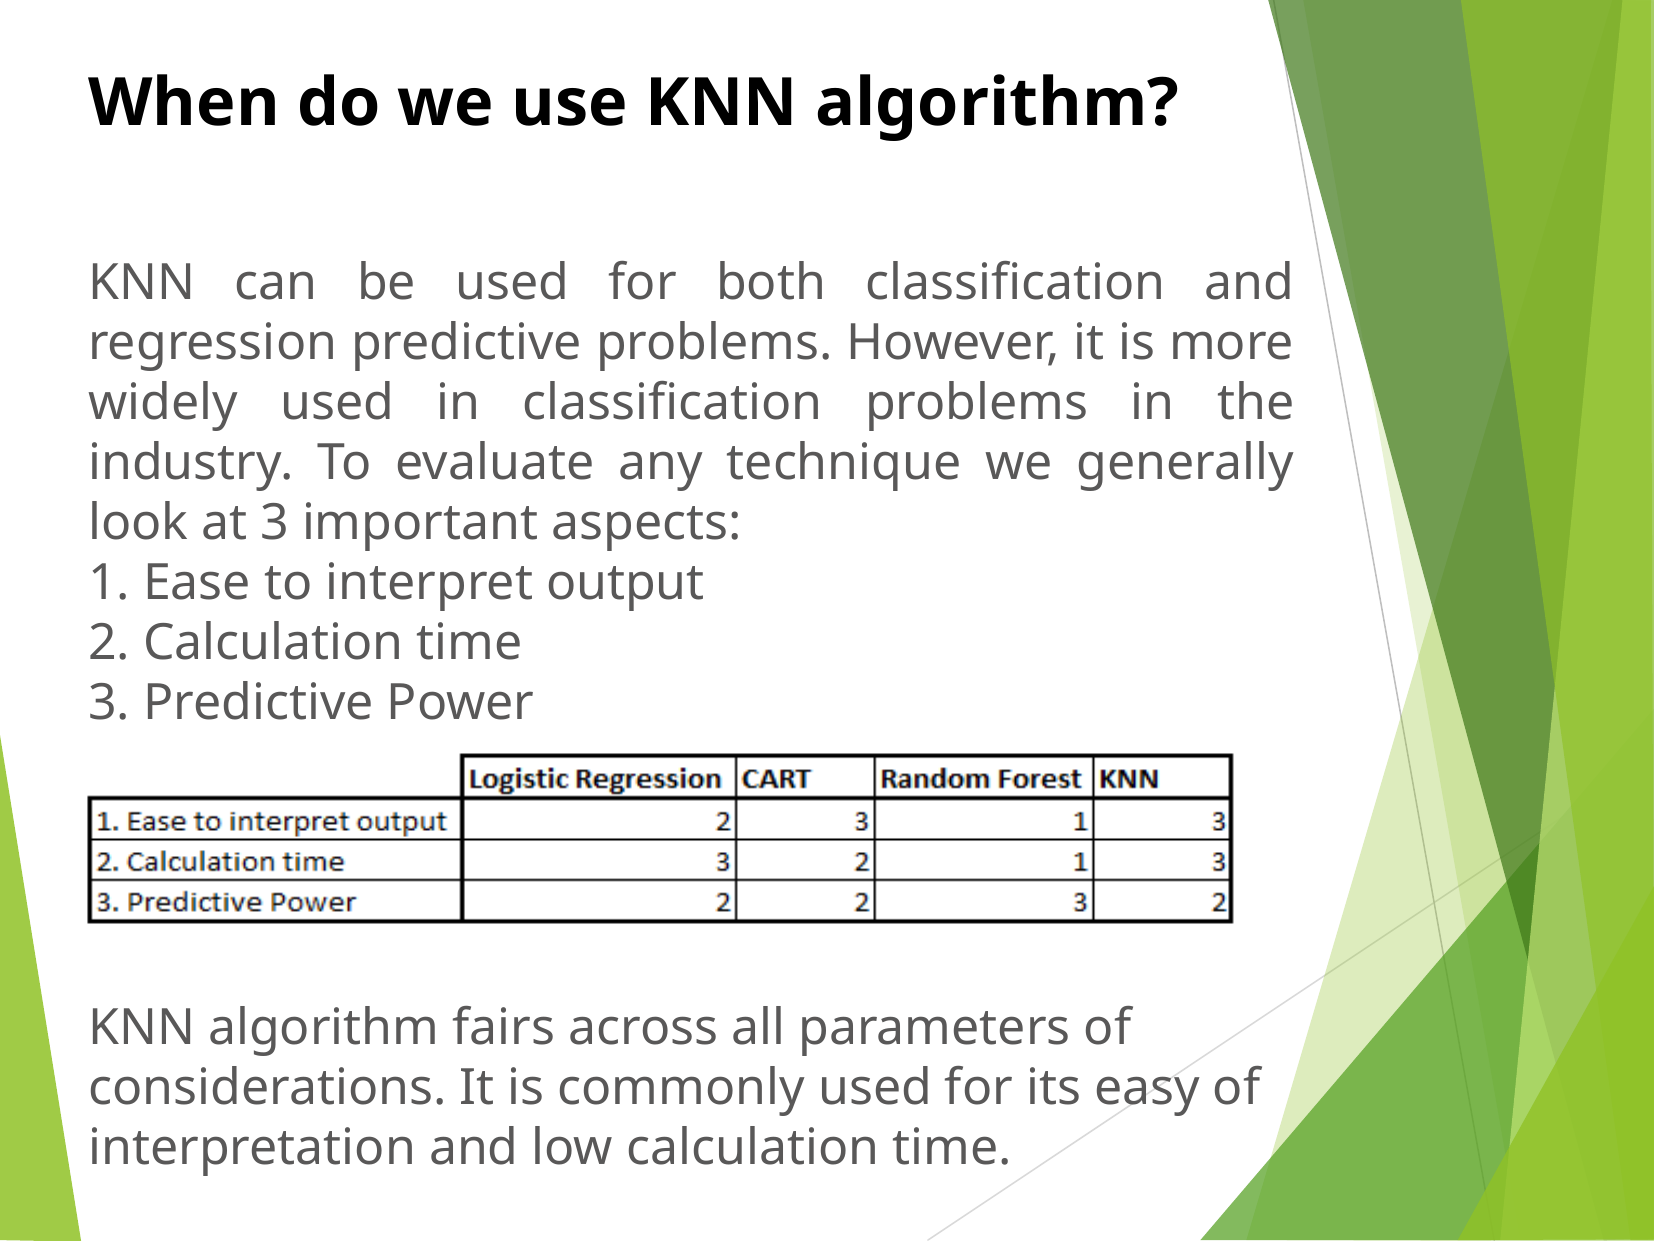

When do we use KNN algorithm?
KNN can be used for both classification and regression predictive problems. However, it is more widely used in classification problems in the industry. To evaluate any technique we generally look at 3 important aspects:
1. Ease to interpret output
2. Calculation time
3. Predictive Power
KNN algorithm fairs across all parameters of considerations. It is commonly used for its easy of interpretation and low calculation time.